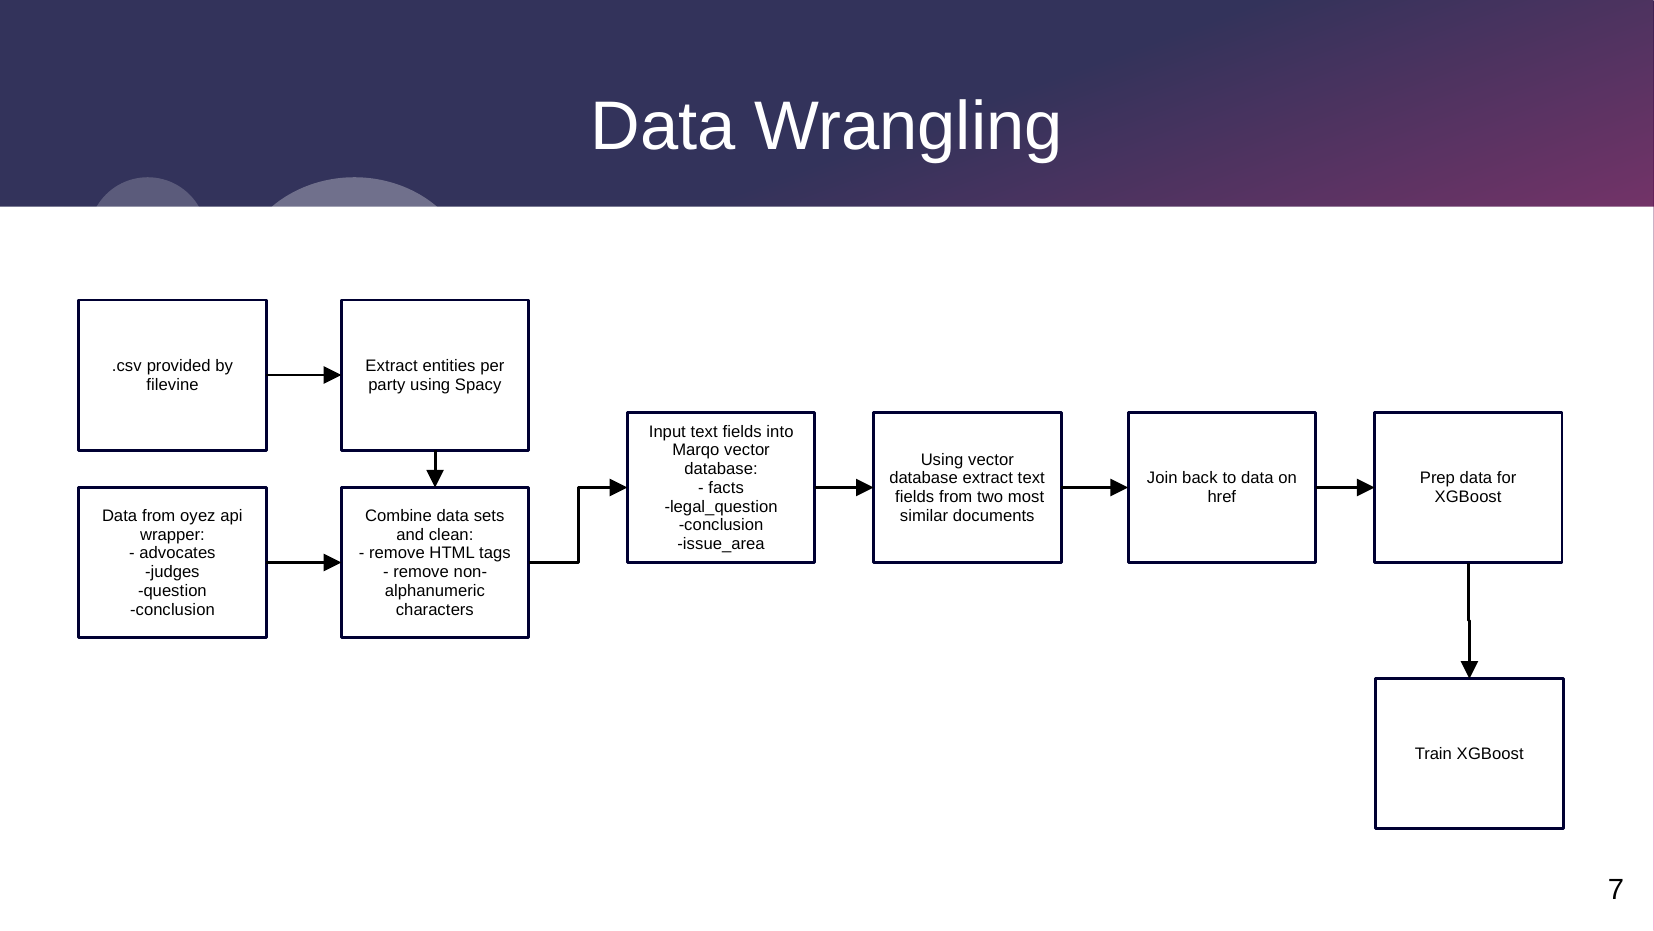

# Data Wrangling
.csv provided by filevine
Extract entities per party using Spacy
Input text fields into Marqo vector database:
- facts
-legal_question
-conclusion
-issue_area
Using vector database extract text fields from two most similar documents
Join back to data on href
Prep data for XGBoost
Data from oyez api wrapper:
- advocates
-judges
-question
-conclusion
Combine data sets and clean:
- remove HTML tags
- remove non-alphanumeric characters
Train XGBoost